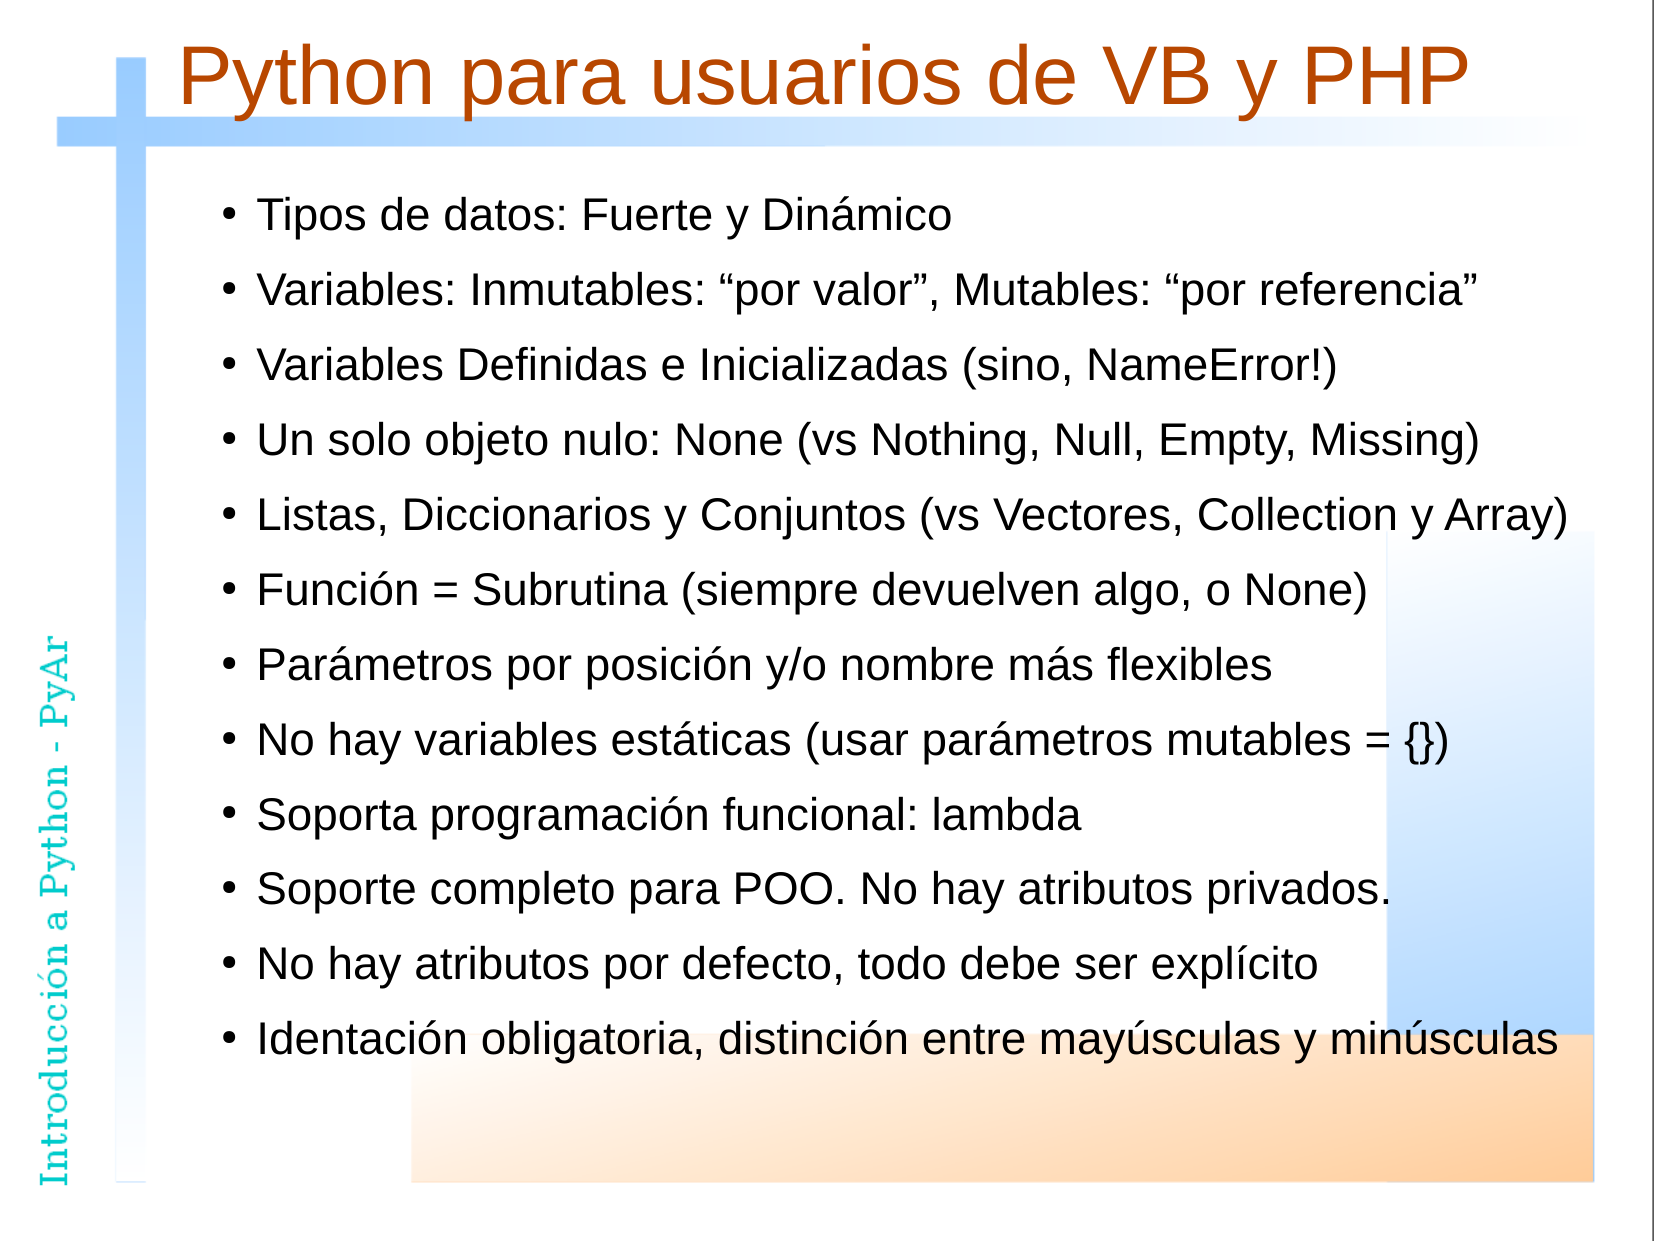

# Python para usuarios de VB y PHP
Tipos de datos: Fuerte y Dinámico
Variables: Inmutables: “por valor”, Mutables: “por referencia”
Variables Definidas e Inicializadas (sino, NameError!)
Un solo objeto nulo: None (vs Nothing, Null, Empty, Missing)
Listas, Diccionarios y Conjuntos (vs Vectores, Collection y Array)
Función = Subrutina (siempre devuelven algo, o None)
Parámetros por posición y/o nombre más flexibles
No hay variables estáticas (usar parámetros mutables = {})
Soporta programación funcional: lambda
Soporte completo para POO. No hay atributos privados.
No hay atributos por defecto, todo debe ser explícito
Identación obligatoria, distinción entre mayúsculas y minúsculas